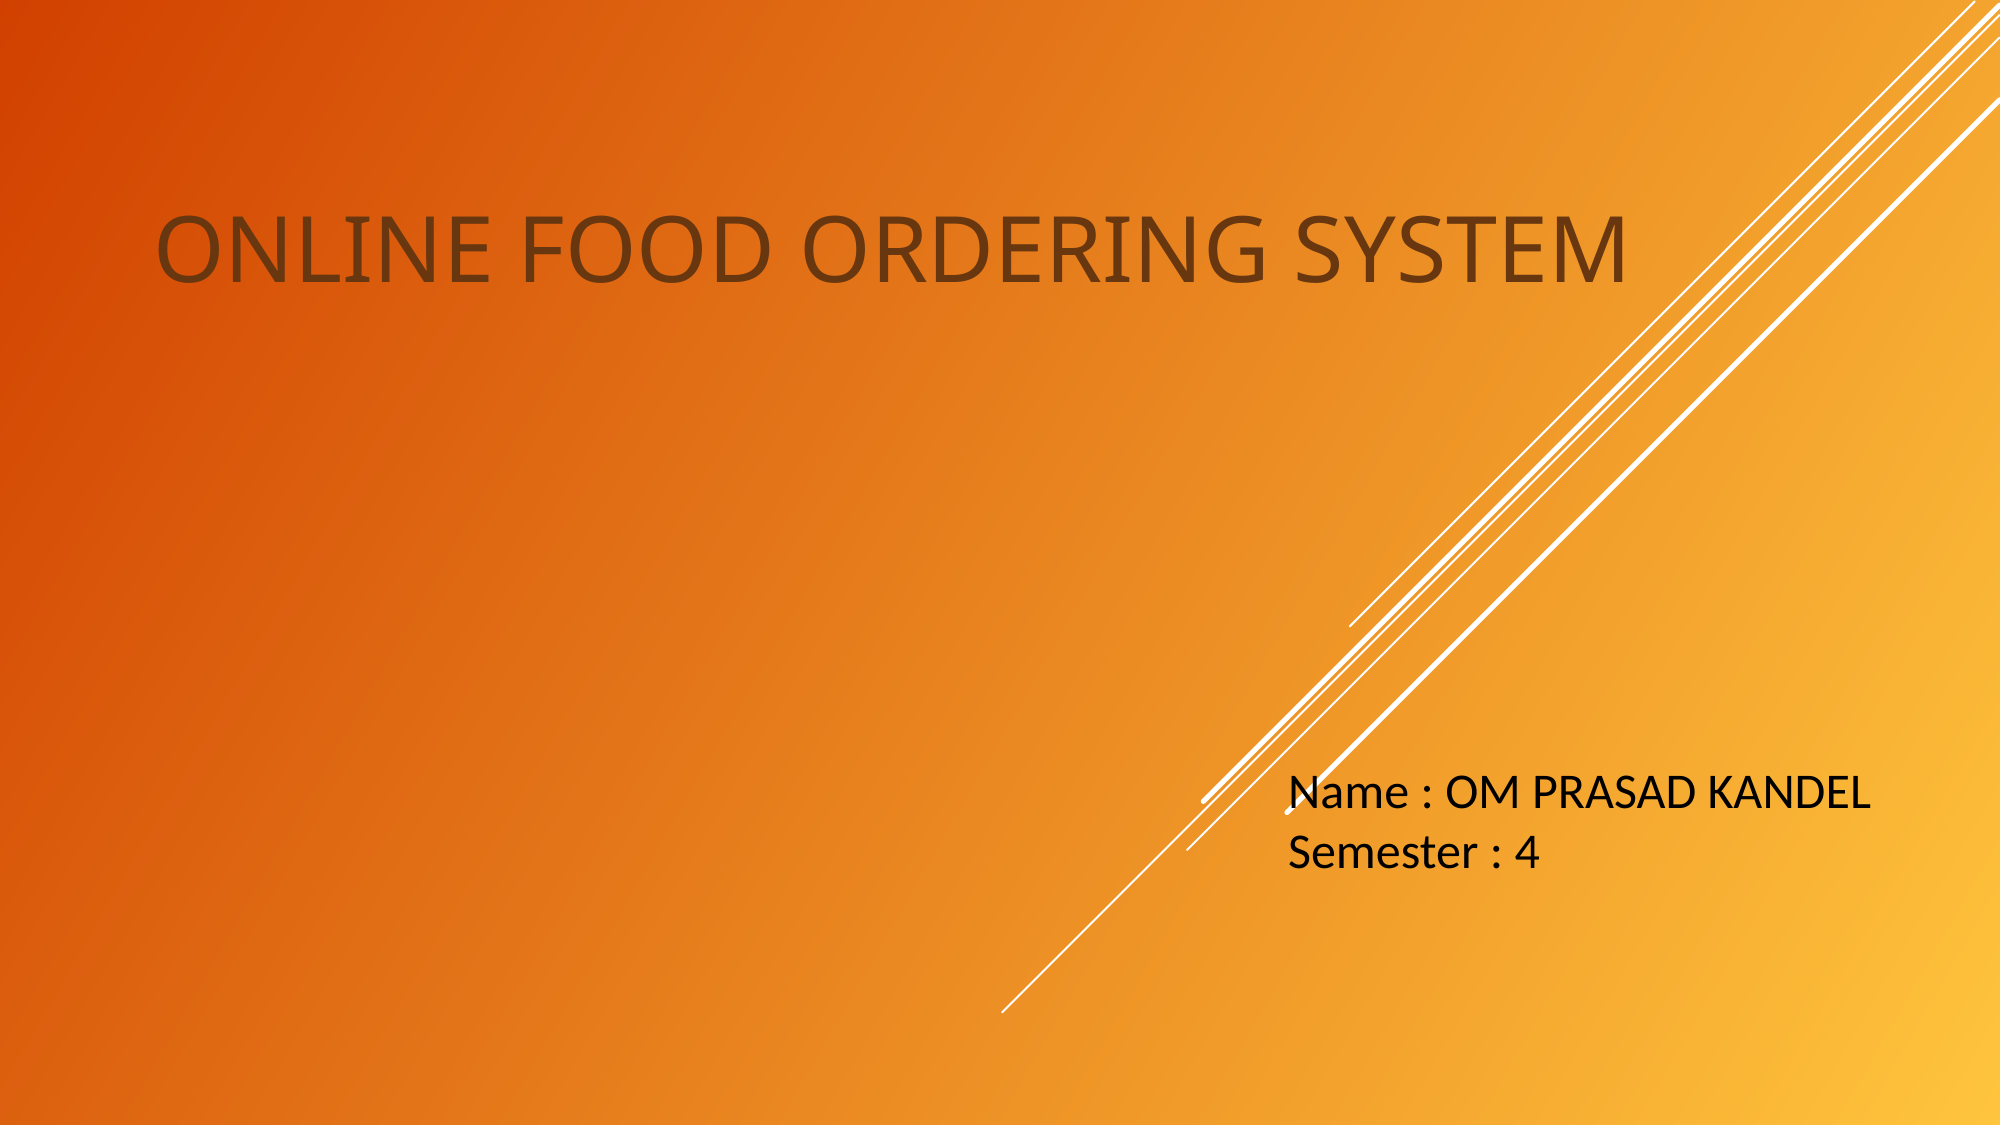

# ONLINE FOOD ORDERING SYSTEM
Name : OM PRASAD KANDEL
Semester : 4